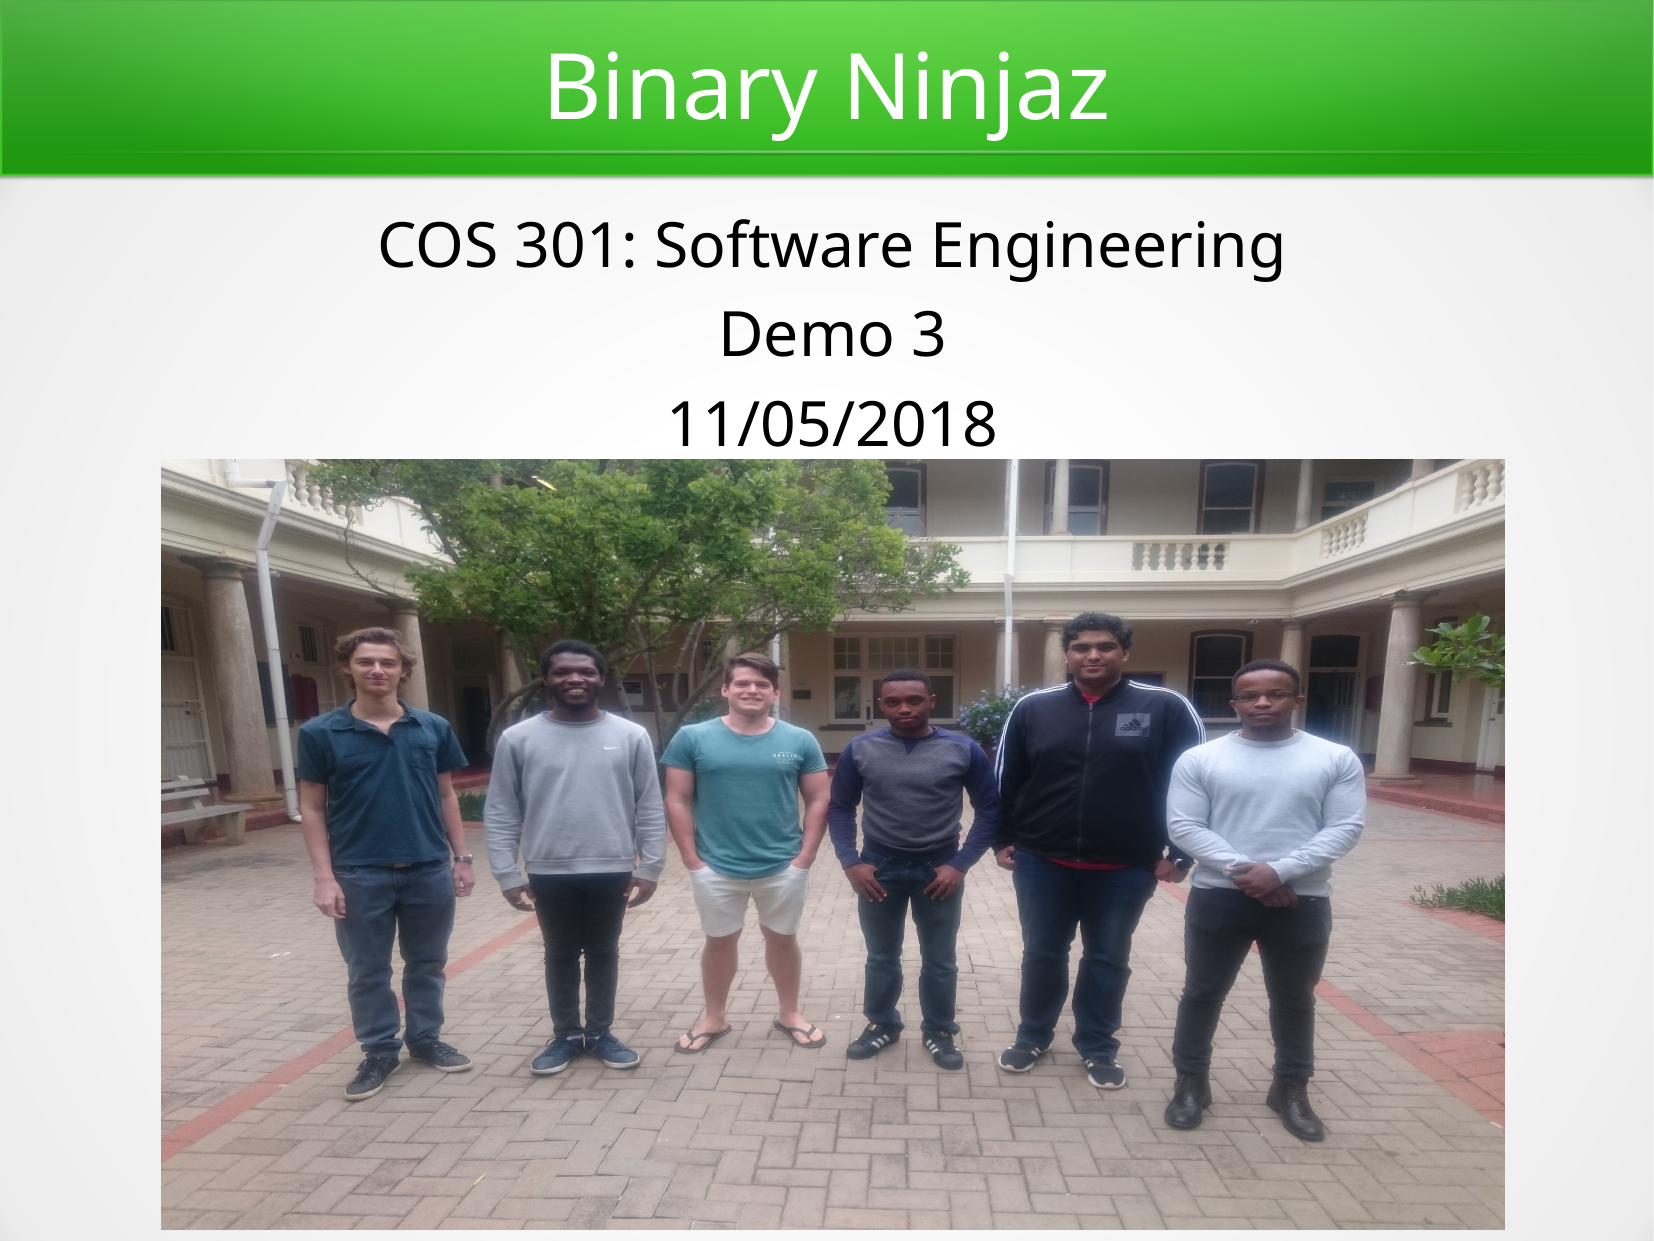

# Binary Ninjaz
COS 301: Software Engineering
Demo 3
11/05/2018